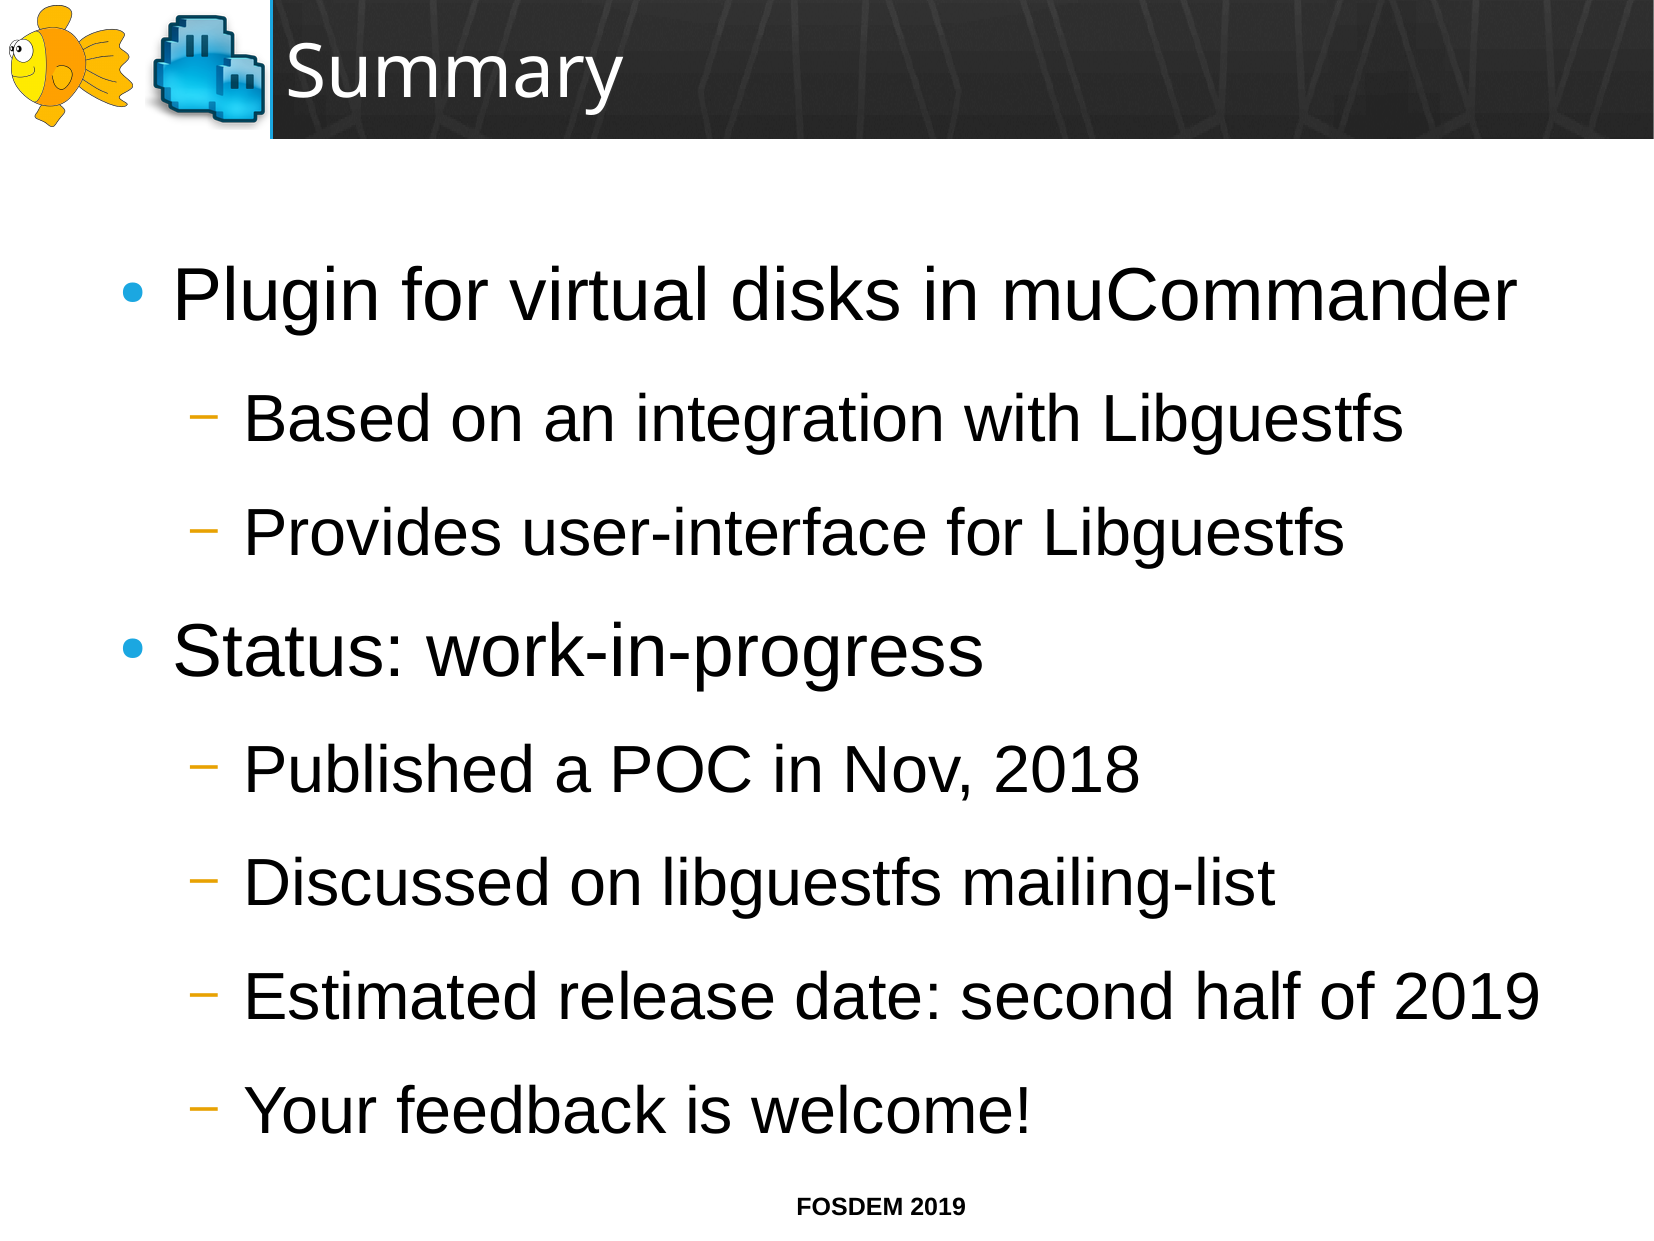

# Summary
Plugin for virtual disks in muCommander
Based on an integration with Libguestfs
Provides user-interface for Libguestfs
Status: work-in-progress
Published a POC in Nov, 2018
Discussed on libguestfs mailing-list
Estimated release date: second half of 2019
Your feedback is welcome!